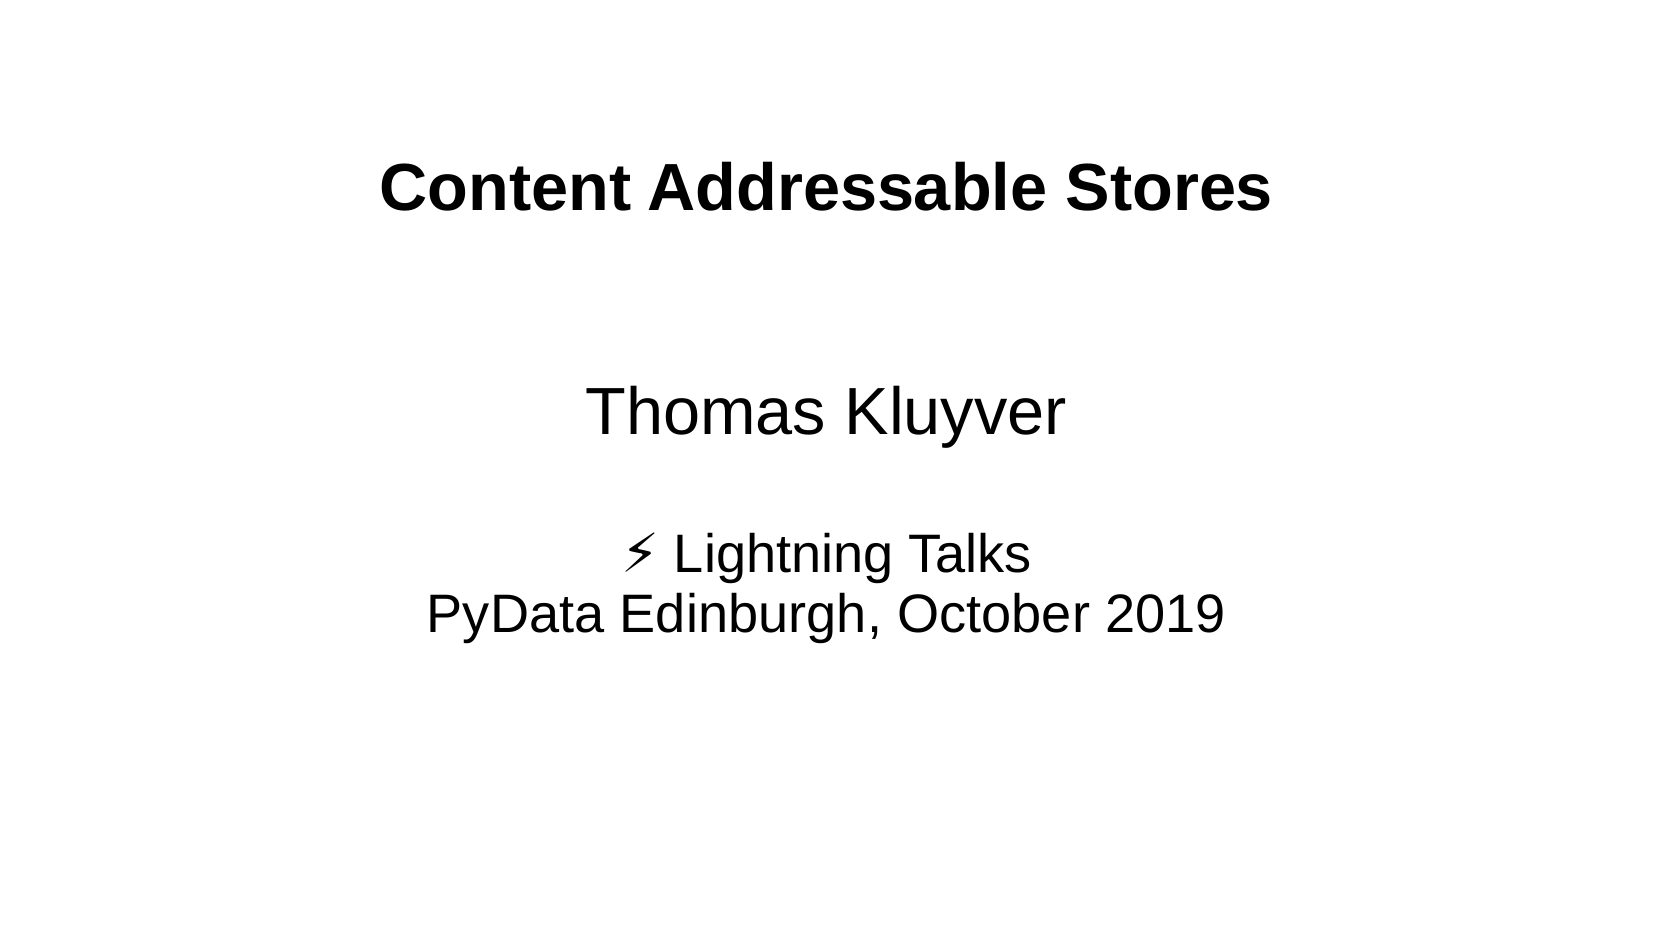

# Content Addressable Stores
Thomas Kluyver
⚡️ Lightning Talks
PyData Edinburgh, October 2019